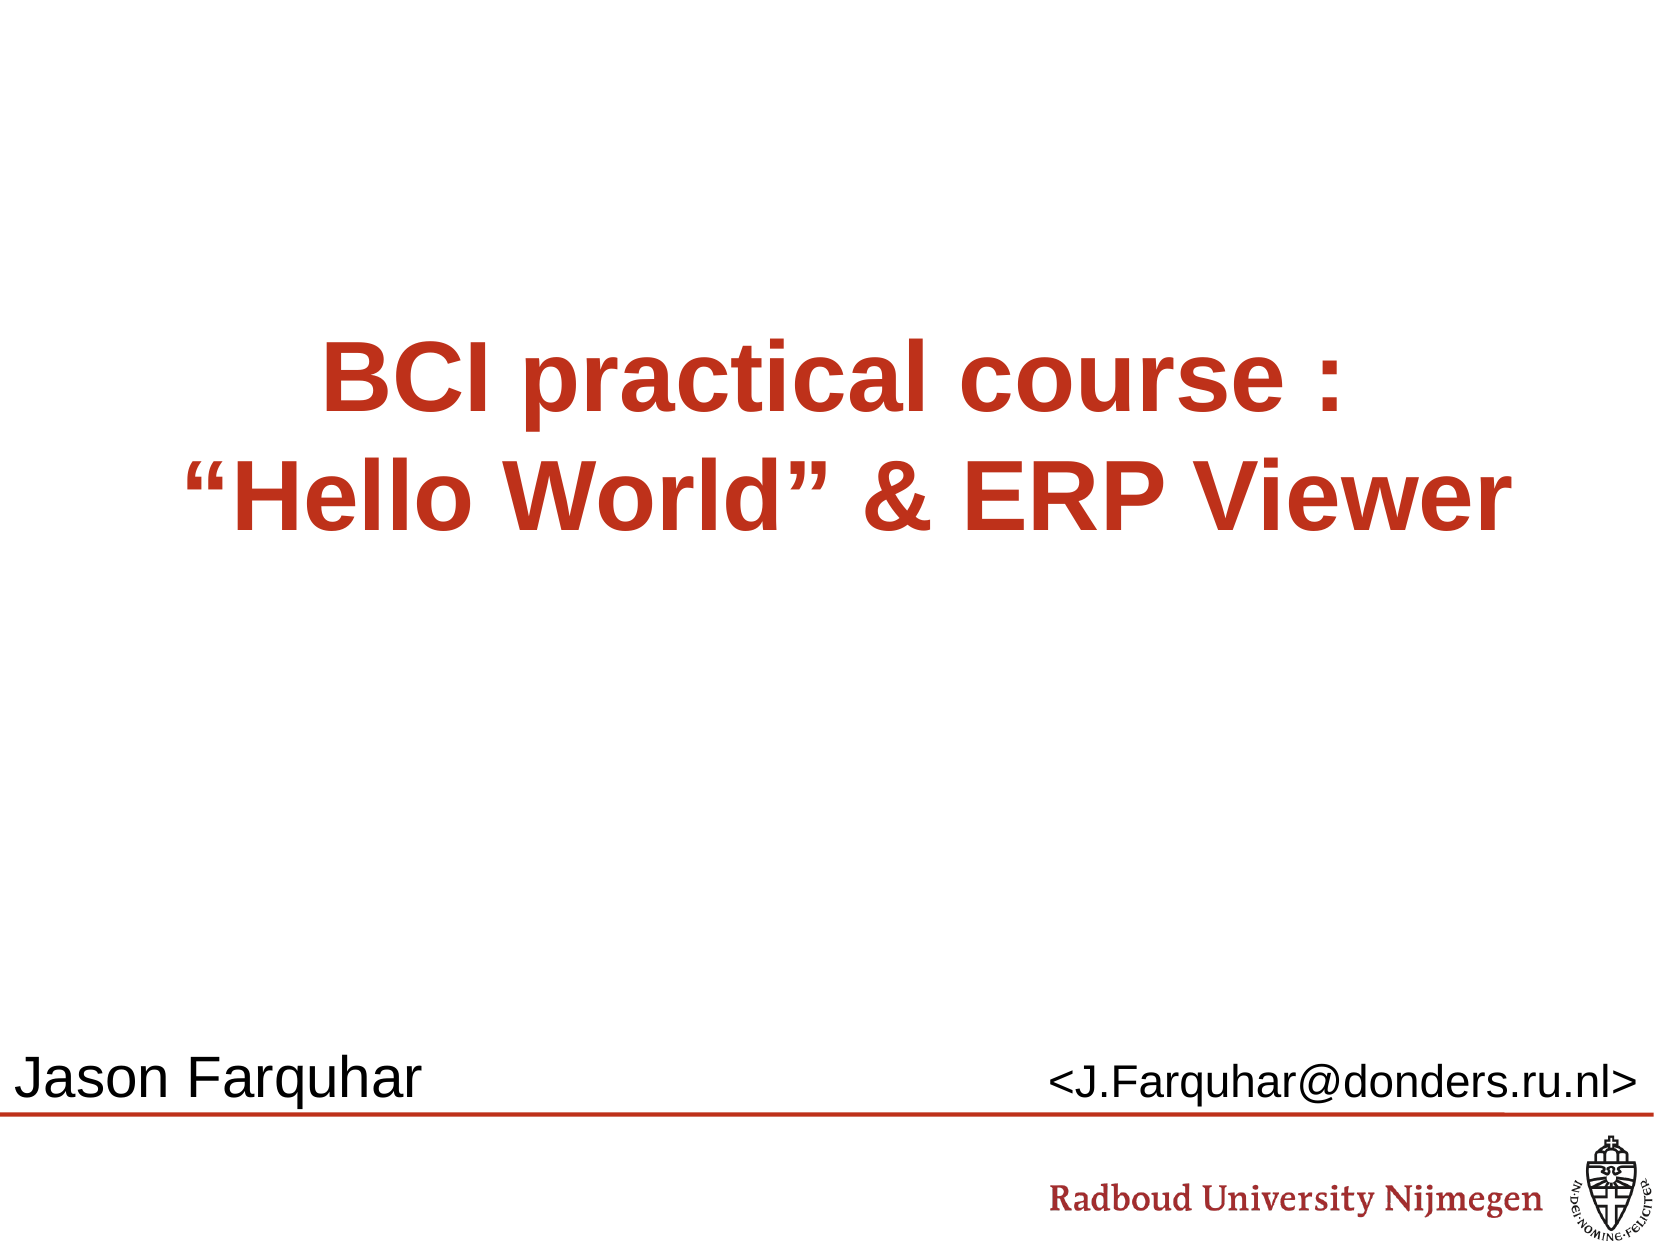

BCI practical course :
 “Hello World” & ERP Viewer
Jason Farquhar 				<J.Farquhar@donders.ru.nl>